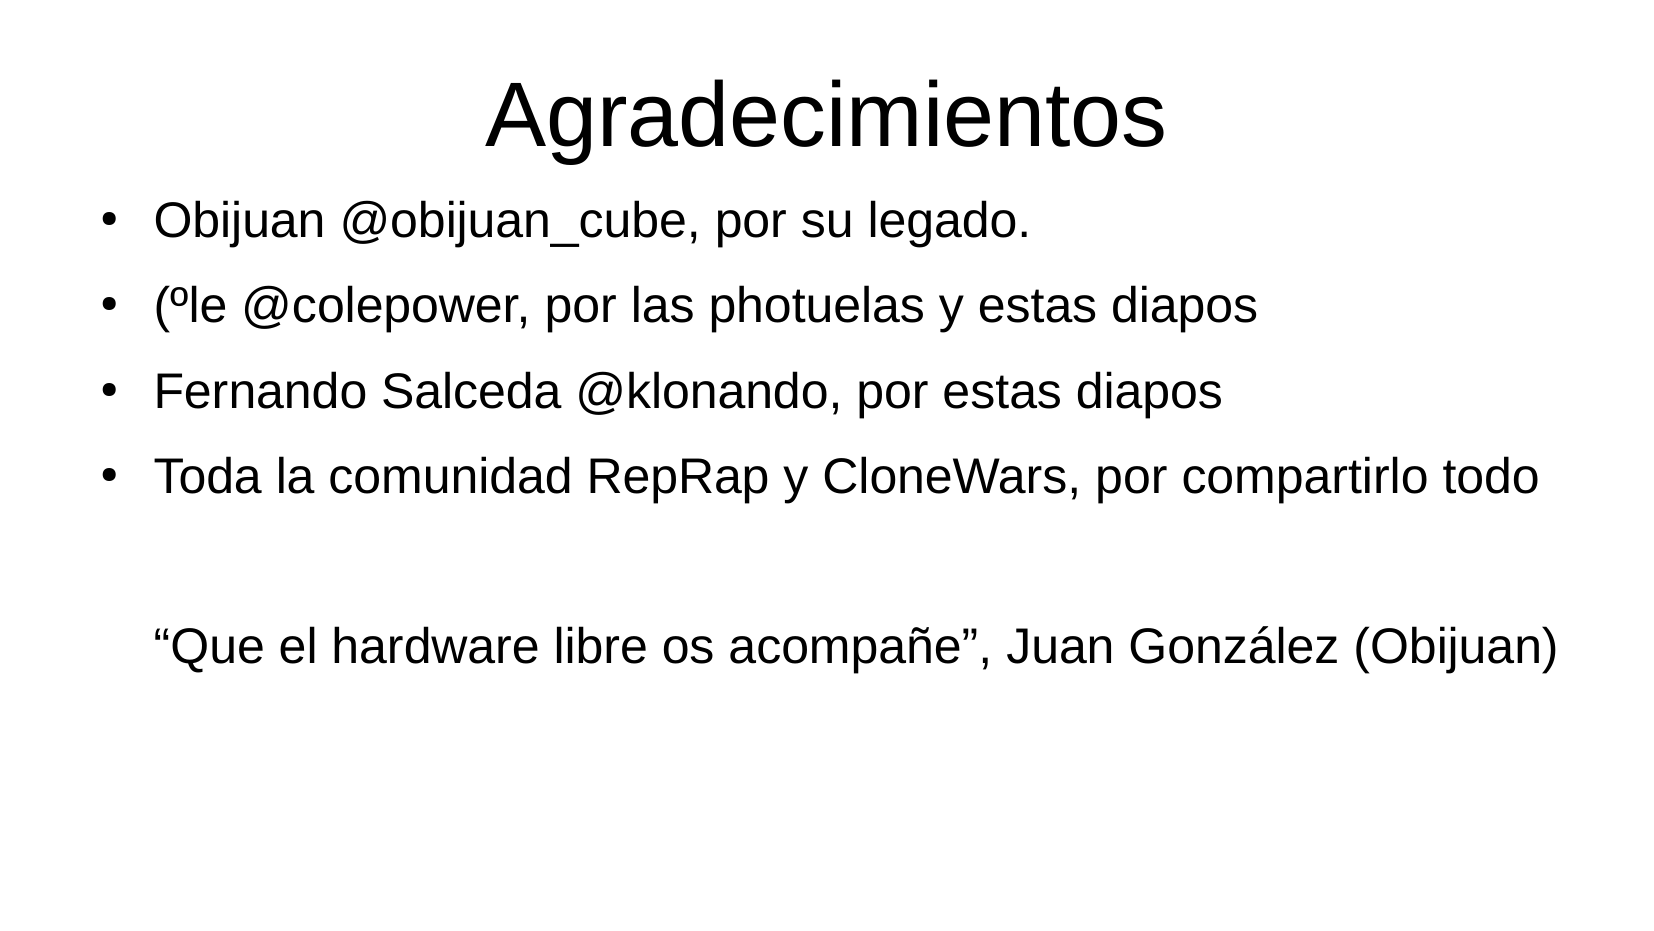

# Agradecimientos
Obijuan @obijuan_cube, por su legado.
(ºle @colepower, por las photuelas y estas diapos
Fernando Salceda @klonando, por estas diapos
Toda la comunidad RepRap y CloneWars, por compartirlo todo
“Que el hardware libre os acompañe”, Juan González (Obijuan)